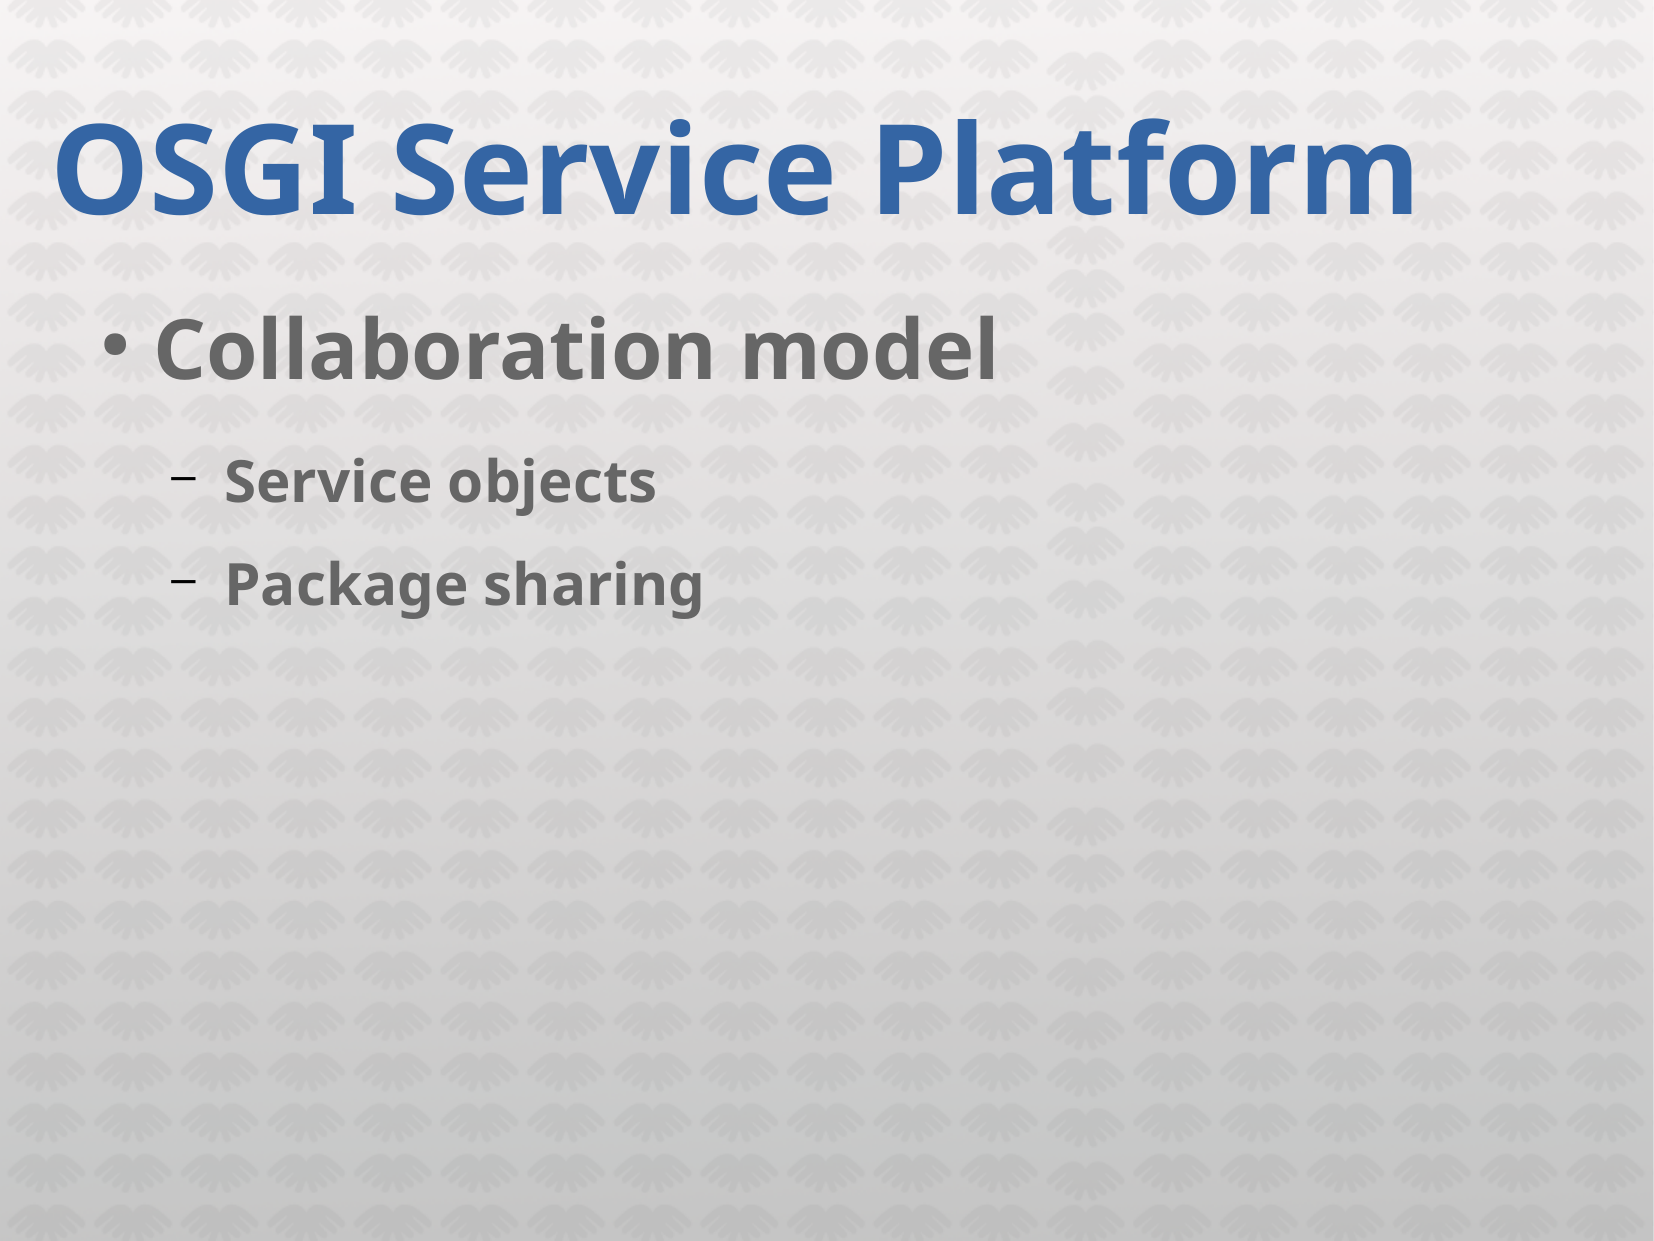

# OSGI Service Platform
Collaboration model
Service objects
Package sharing